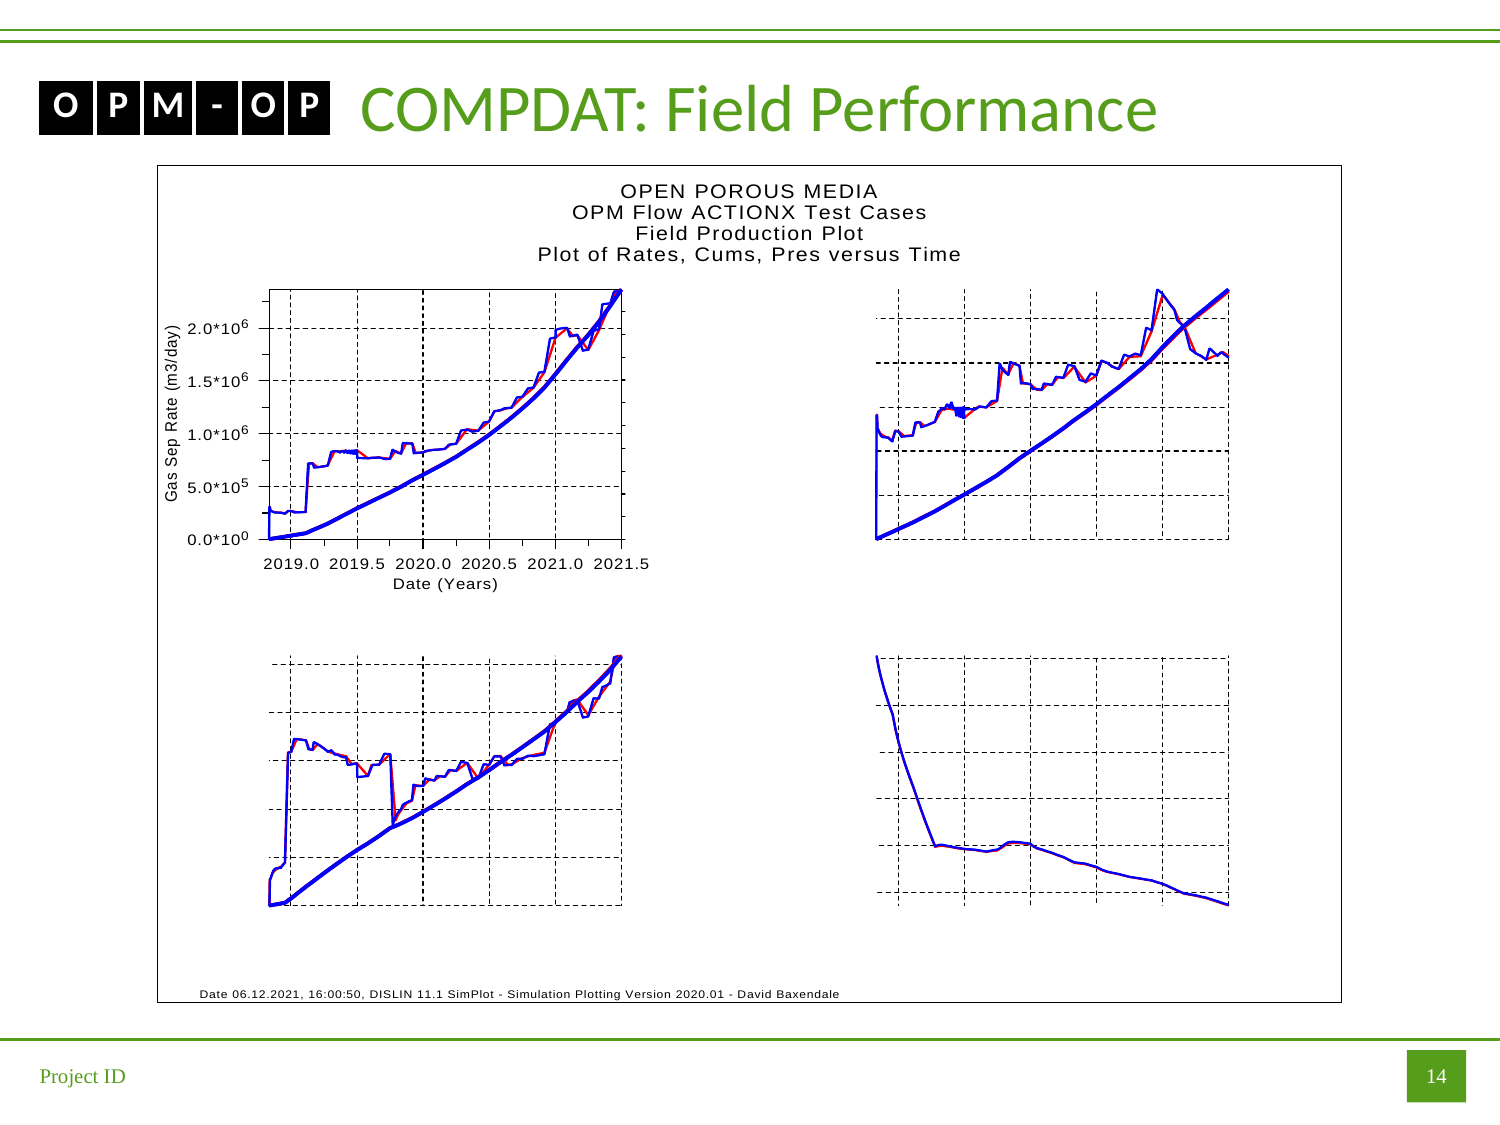

# COMPDAT: Field Performance
Project ID
14